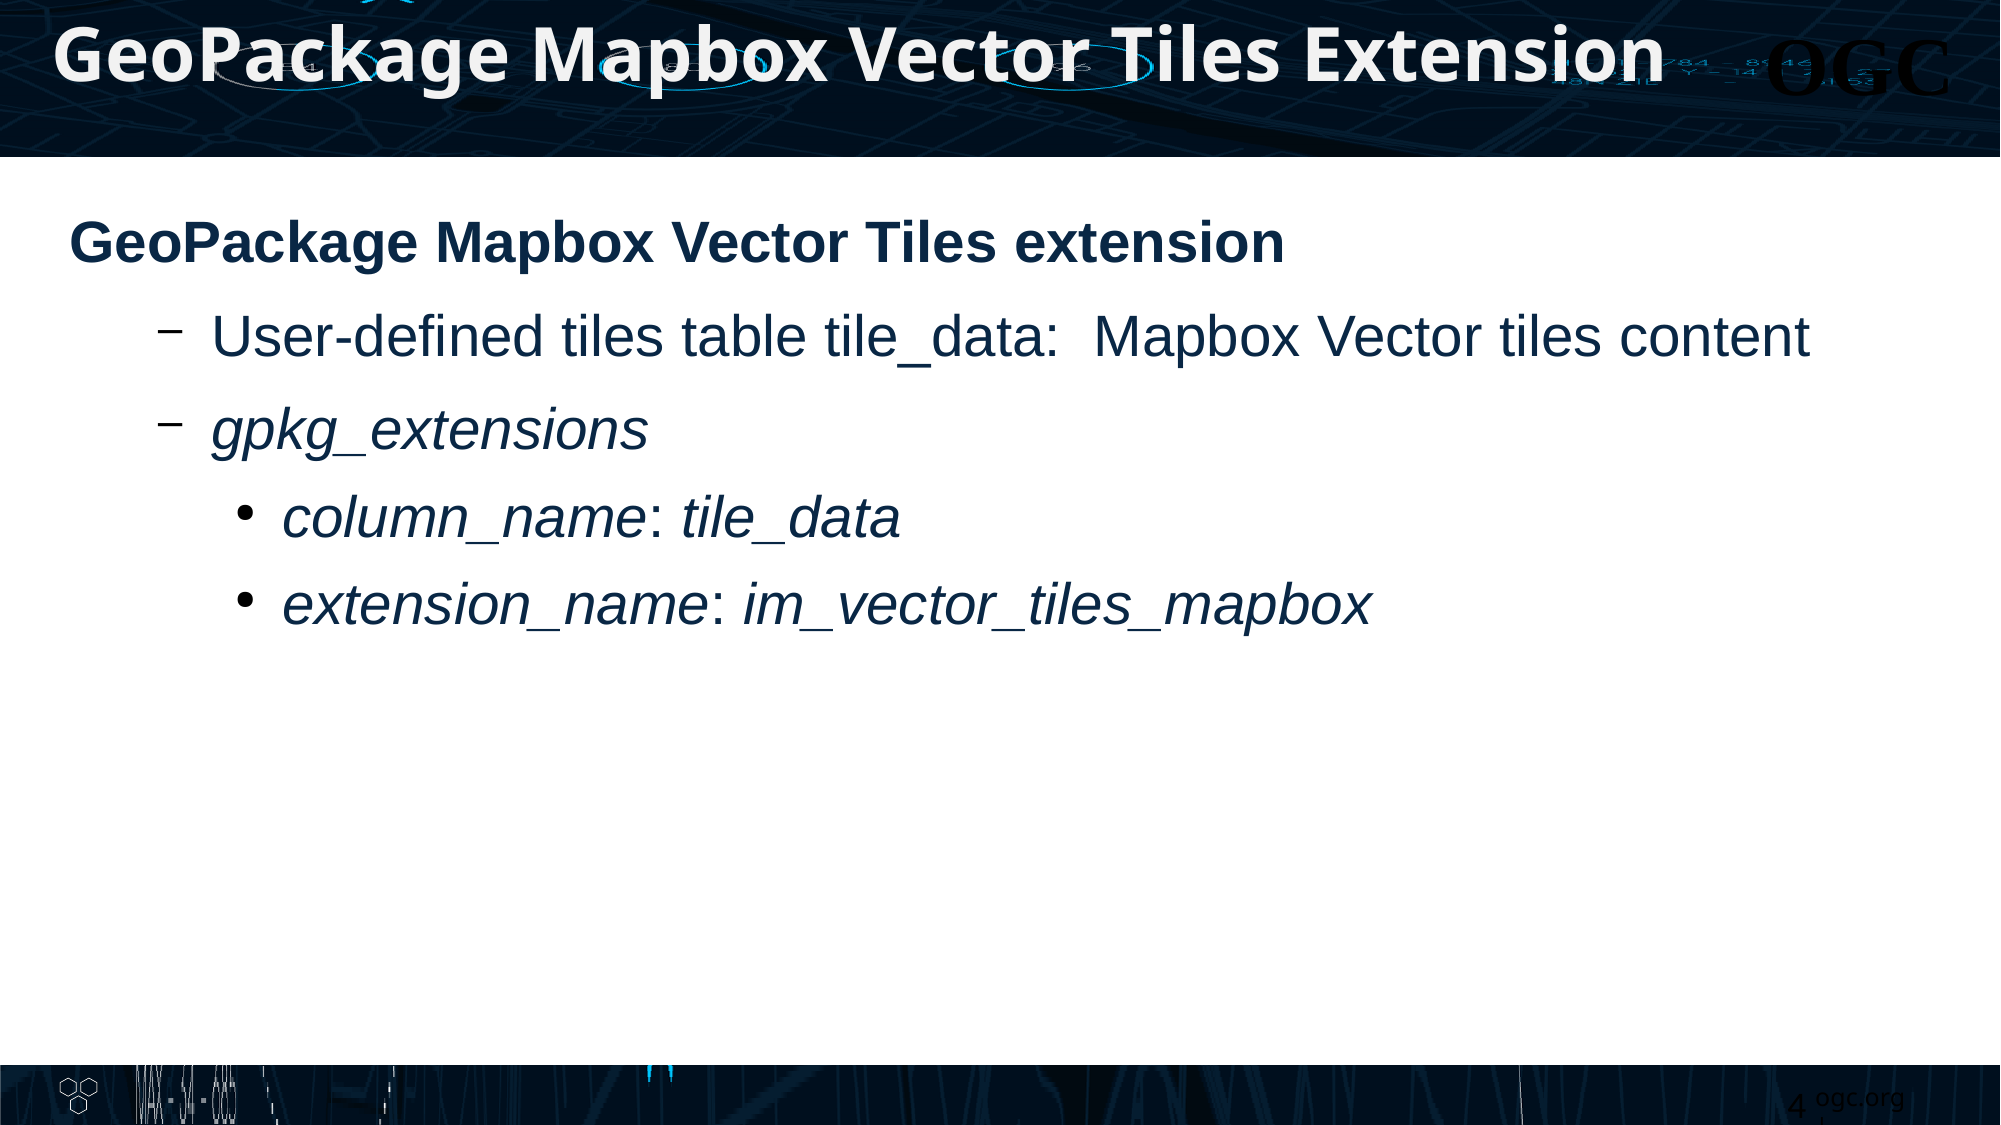

# GeoPackage Mapbox Vector Tiles Extension
GeoPackage Mapbox Vector Tiles extension
User-defined tiles table tile_data: Mapbox Vector tiles content
gpkg_extensions
column_name: tile_data
extension_name: im_vector_tiles_mapbox